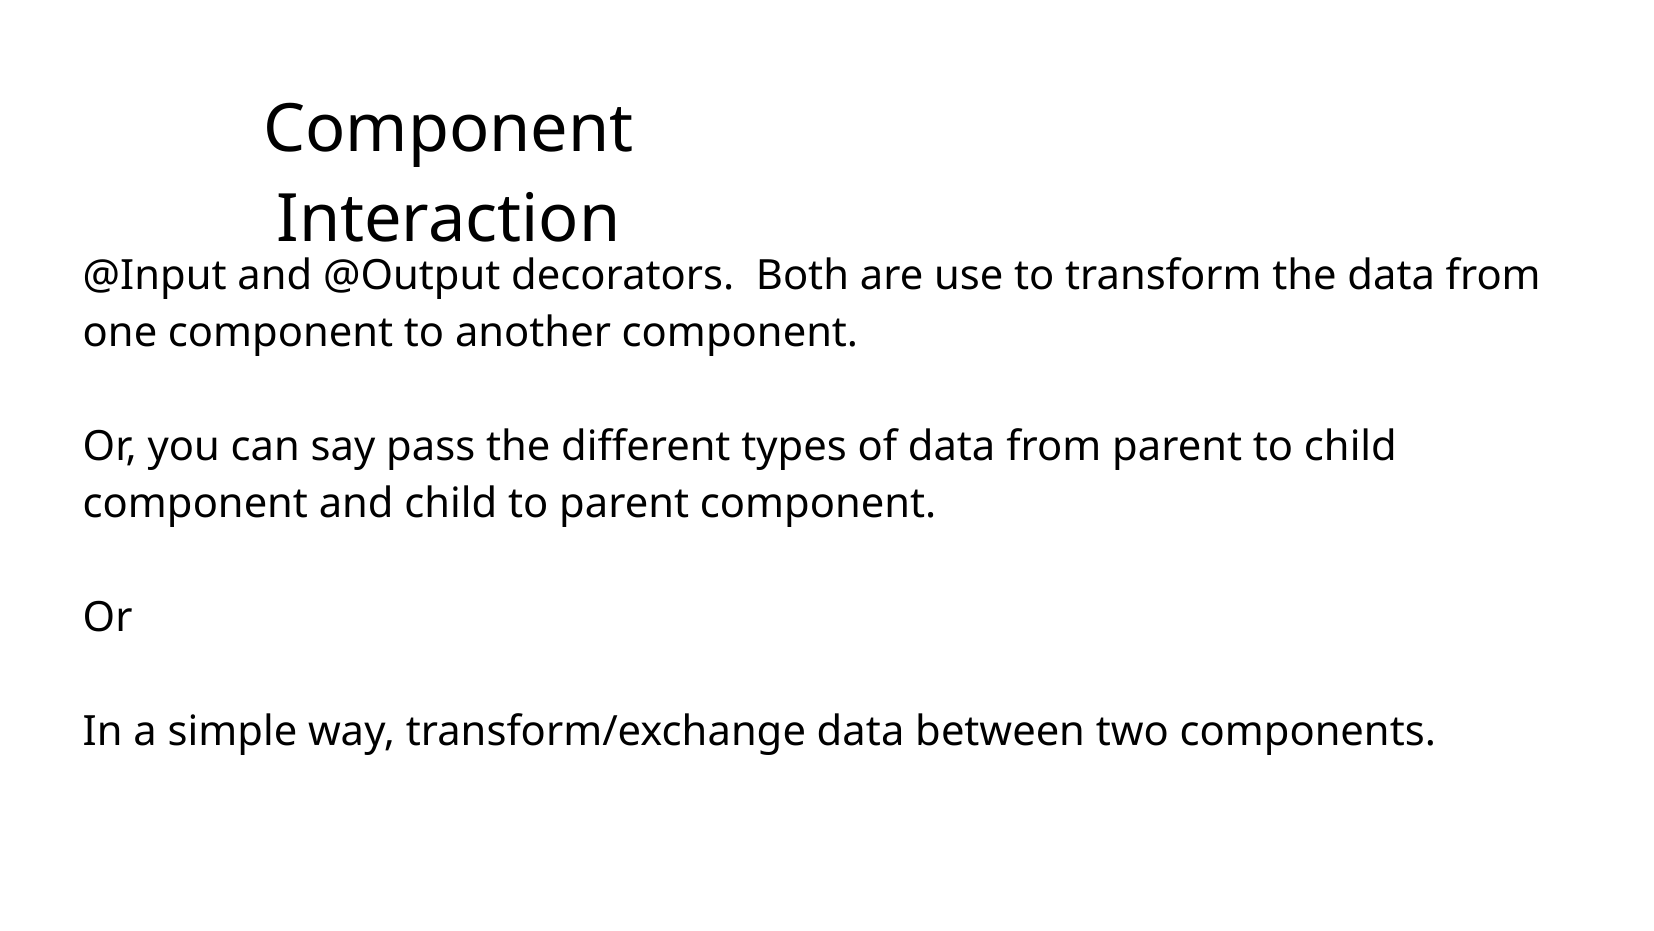

# Component Interaction
@Input and @Output decorators. Both are use to transform the data from one component to another component.
Or, you can say pass the different types of data from parent to child component and child to parent component.
Or
In a simple way, transform/exchange data between two components.